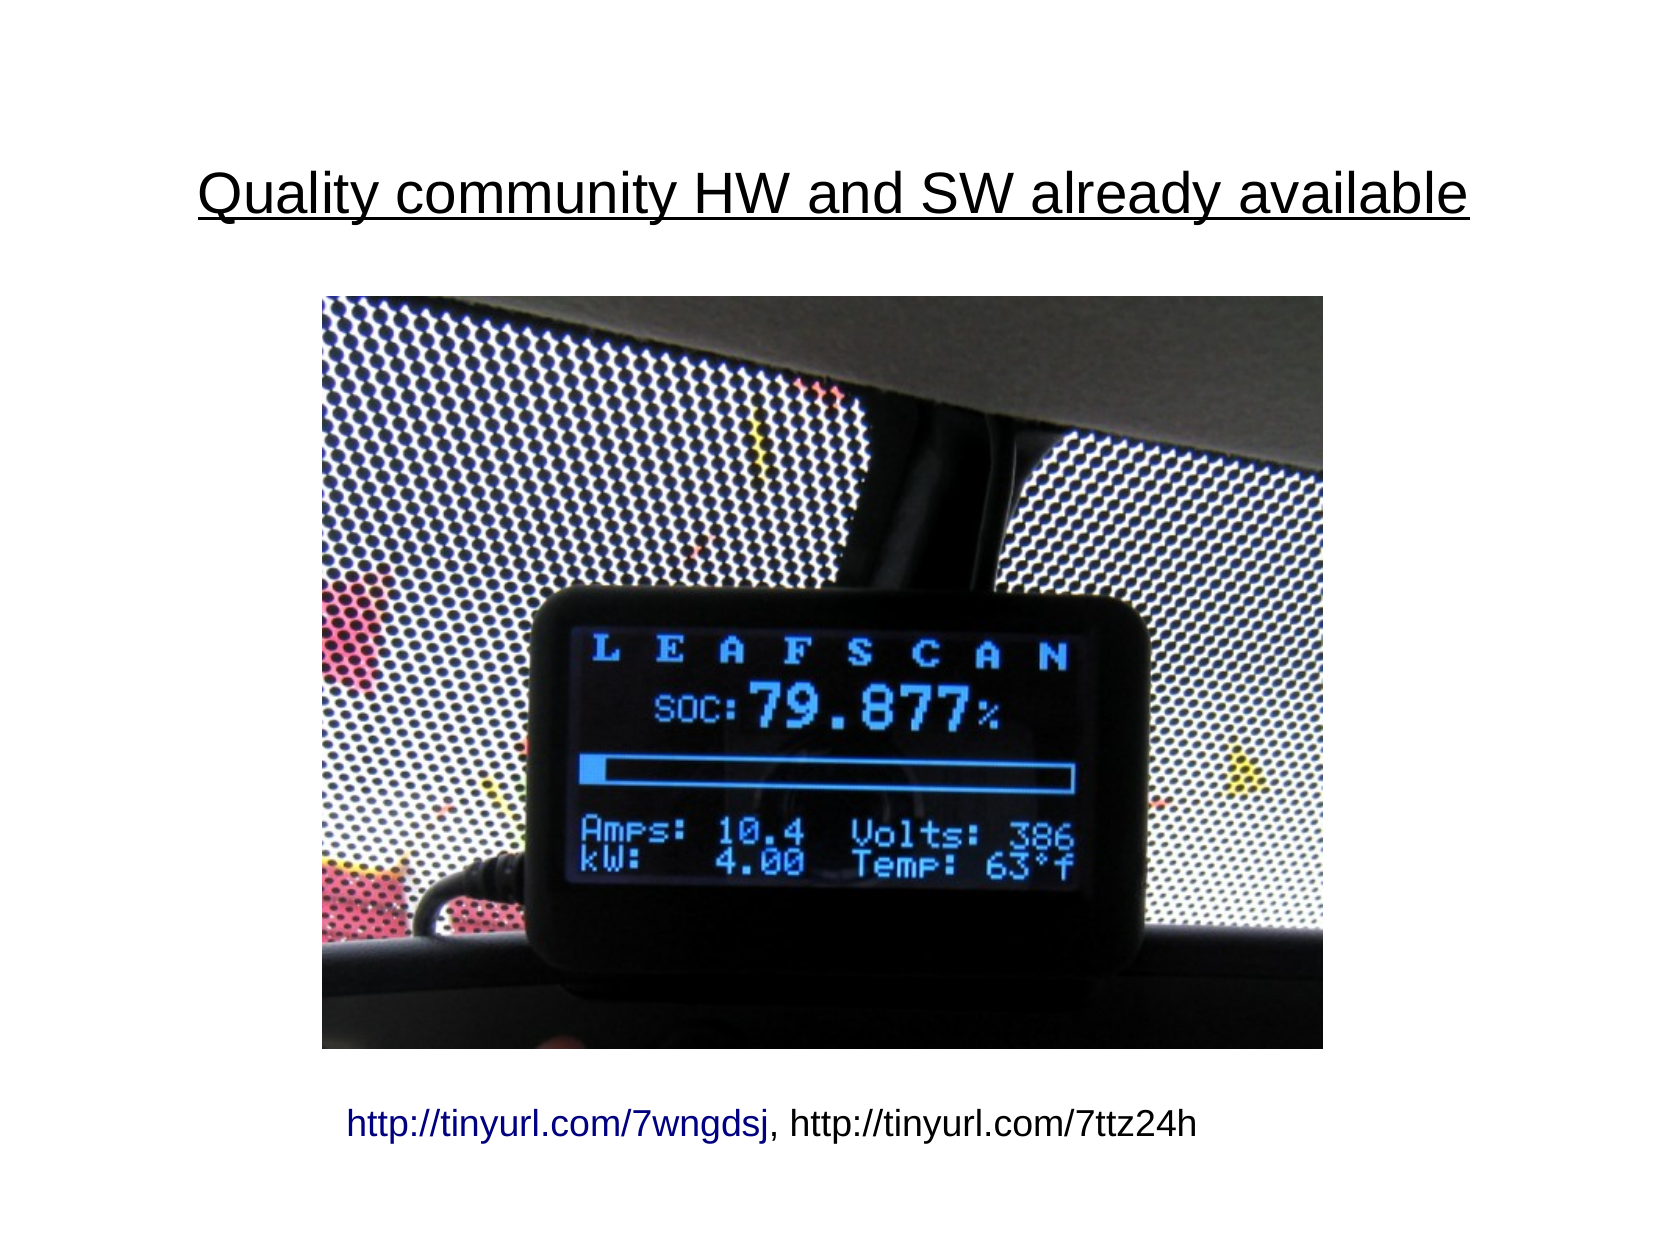

# Quality community HW and SW already available
http://tinyurl.com/7wngdsj, http://tinyurl.com/7ttz24h